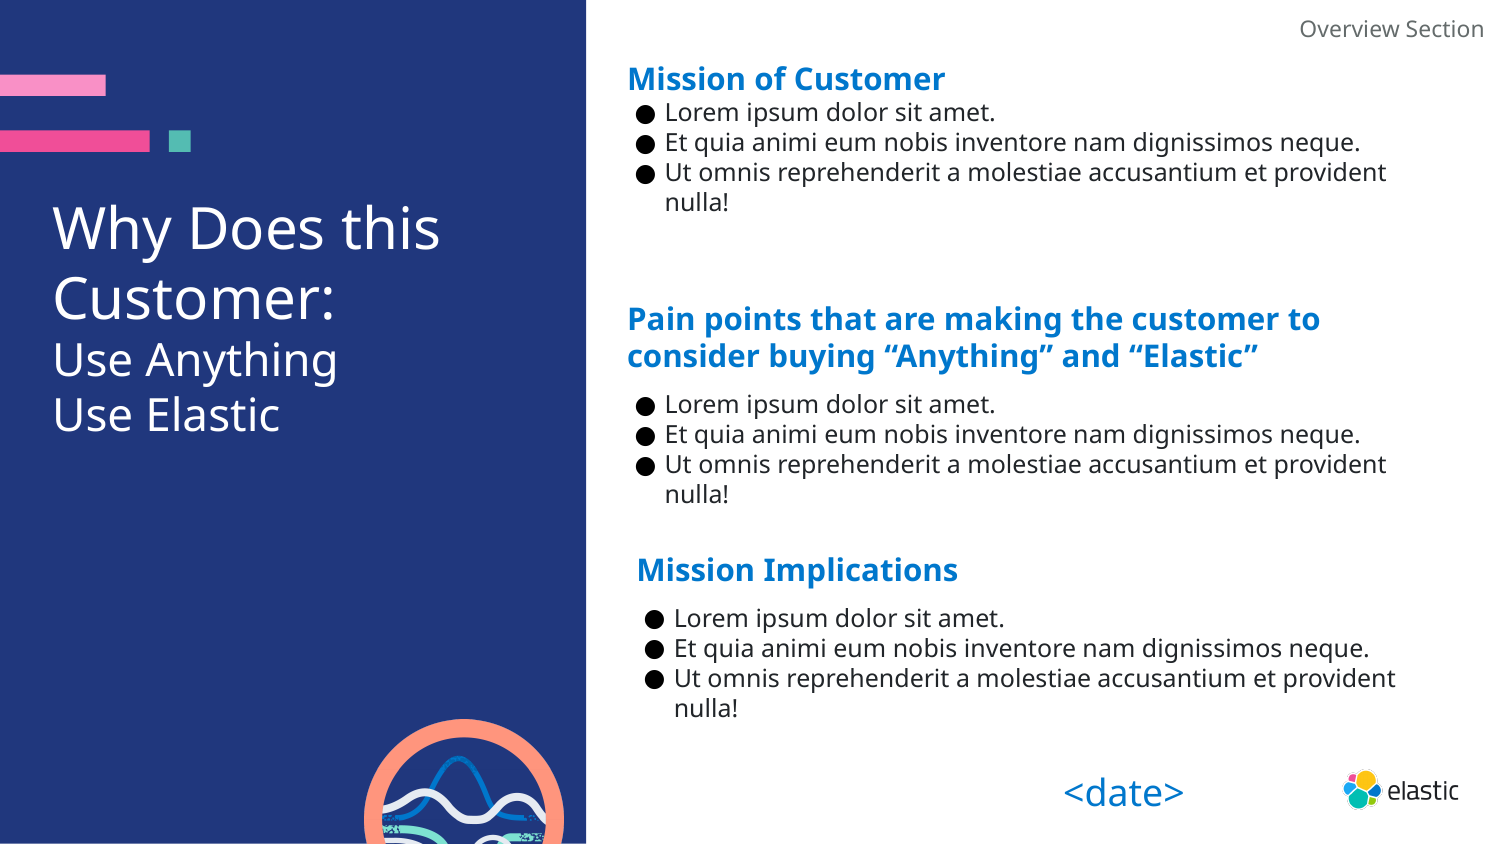

Overview Section
Mission of Customer
Lorem ipsum dolor sit amet.
Et quia animi eum nobis inventore nam dignissimos neque.
Ut omnis reprehenderit a molestiae accusantium et provident nulla!
# Why Does this Customer: Use Anything Use Elastic
Pain points that are making the customer to consider buying “Anything” and “Elastic”
Lorem ipsum dolor sit amet.
Et quia animi eum nobis inventore nam dignissimos neque.
Ut omnis reprehenderit a molestiae accusantium et provident nulla!
Mission Implications
Lorem ipsum dolor sit amet.
Et quia animi eum nobis inventore nam dignissimos neque.
Ut omnis reprehenderit a molestiae accusantium et provident nulla!
<date>